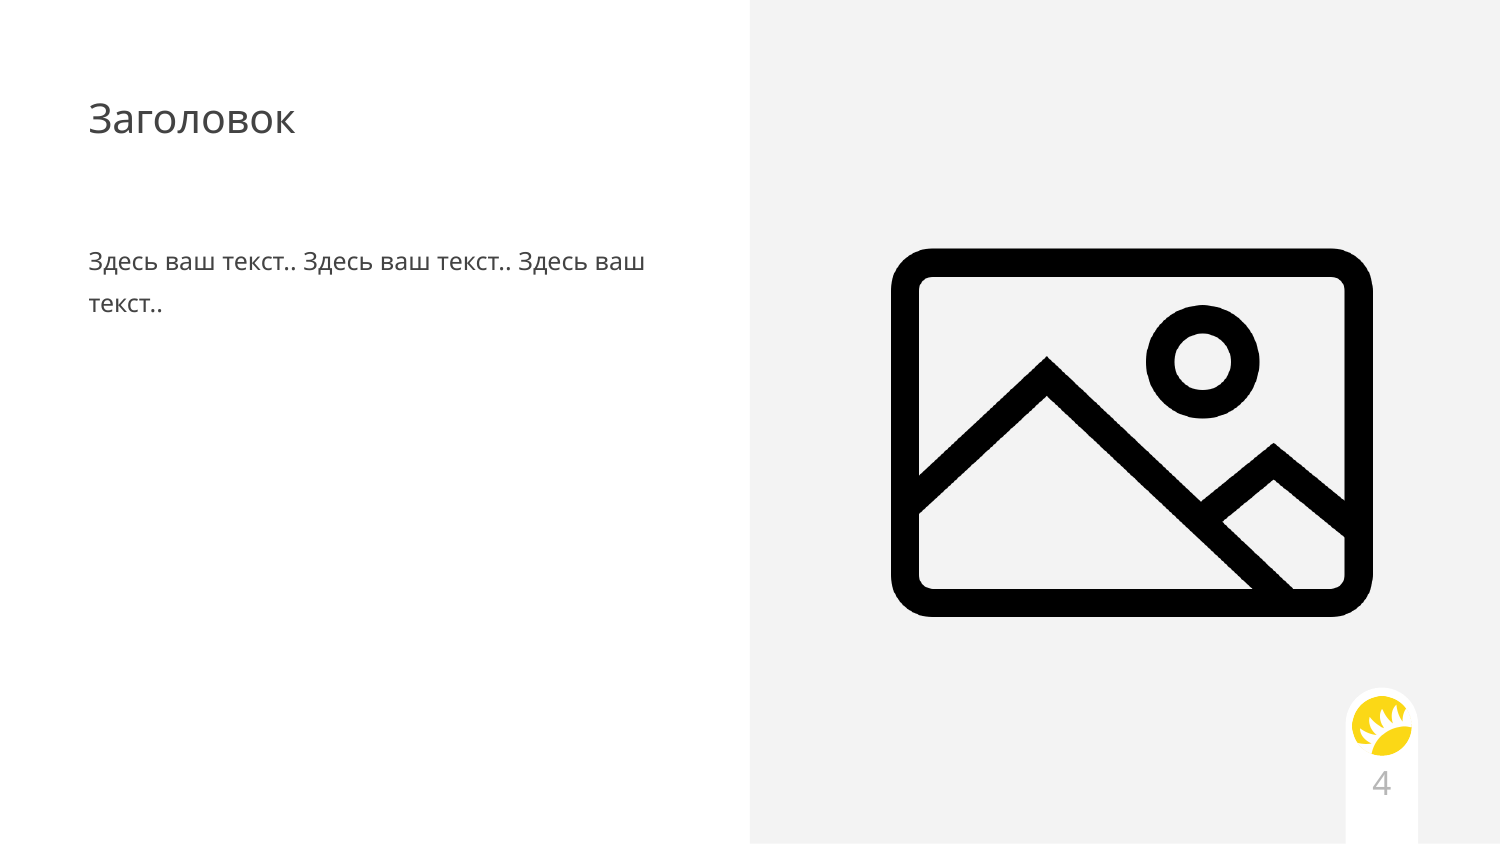

Заголовок
Здесь ваш текст.. Здесь ваш текст.. Здесь ваш текст..
4